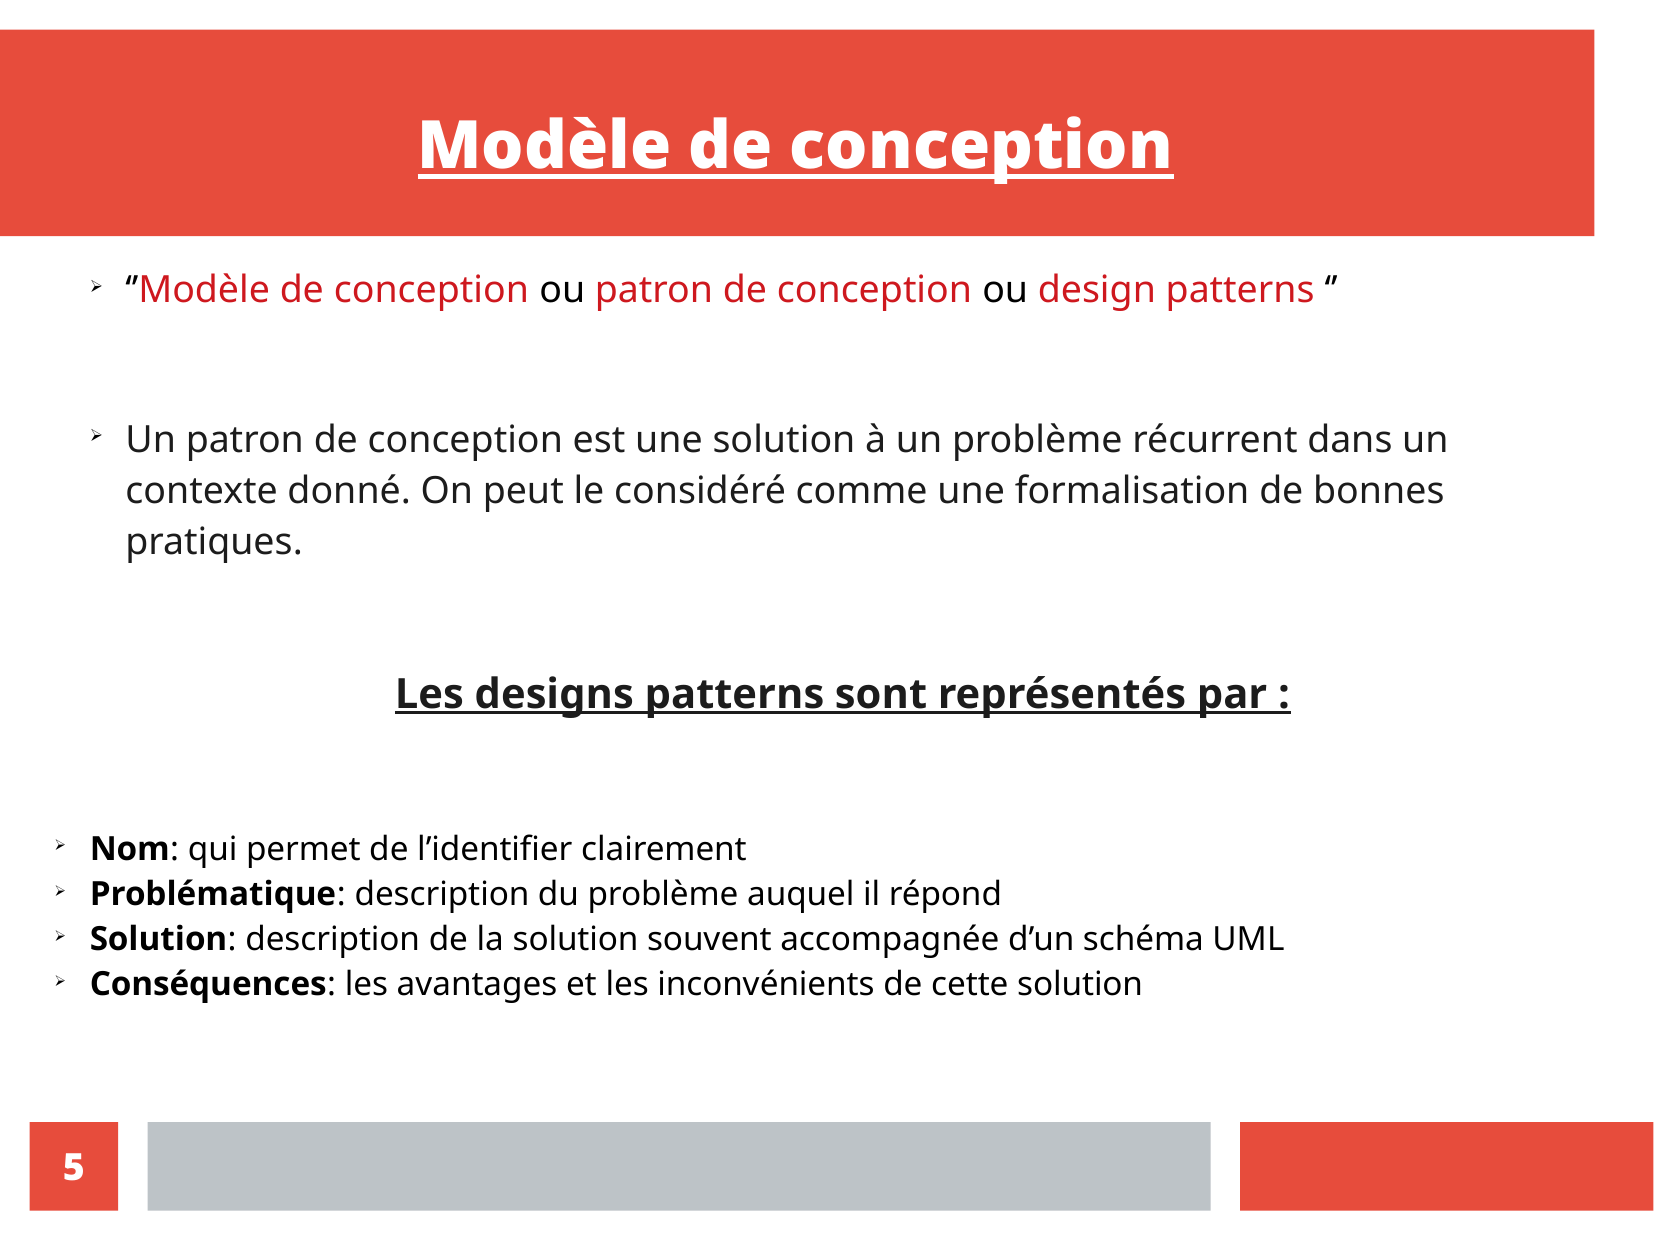

# Modèle de conception
‘’Modèle de conception ou patron de conception ou design patterns ‘’
Un patron de conception est une solution à un problème récurrent dans un contexte donné. On peut le considéré comme une formalisation de bonnes pratiques.
Les designs patterns sont représentés par :
Nom: qui permet de l’identifier clairement
Problématique: description du problème auquel il répond
Solution: description de la solution souvent accompagnée d’un schéma UML
Conséquences: les avantages et les inconvénients de cette solution
5